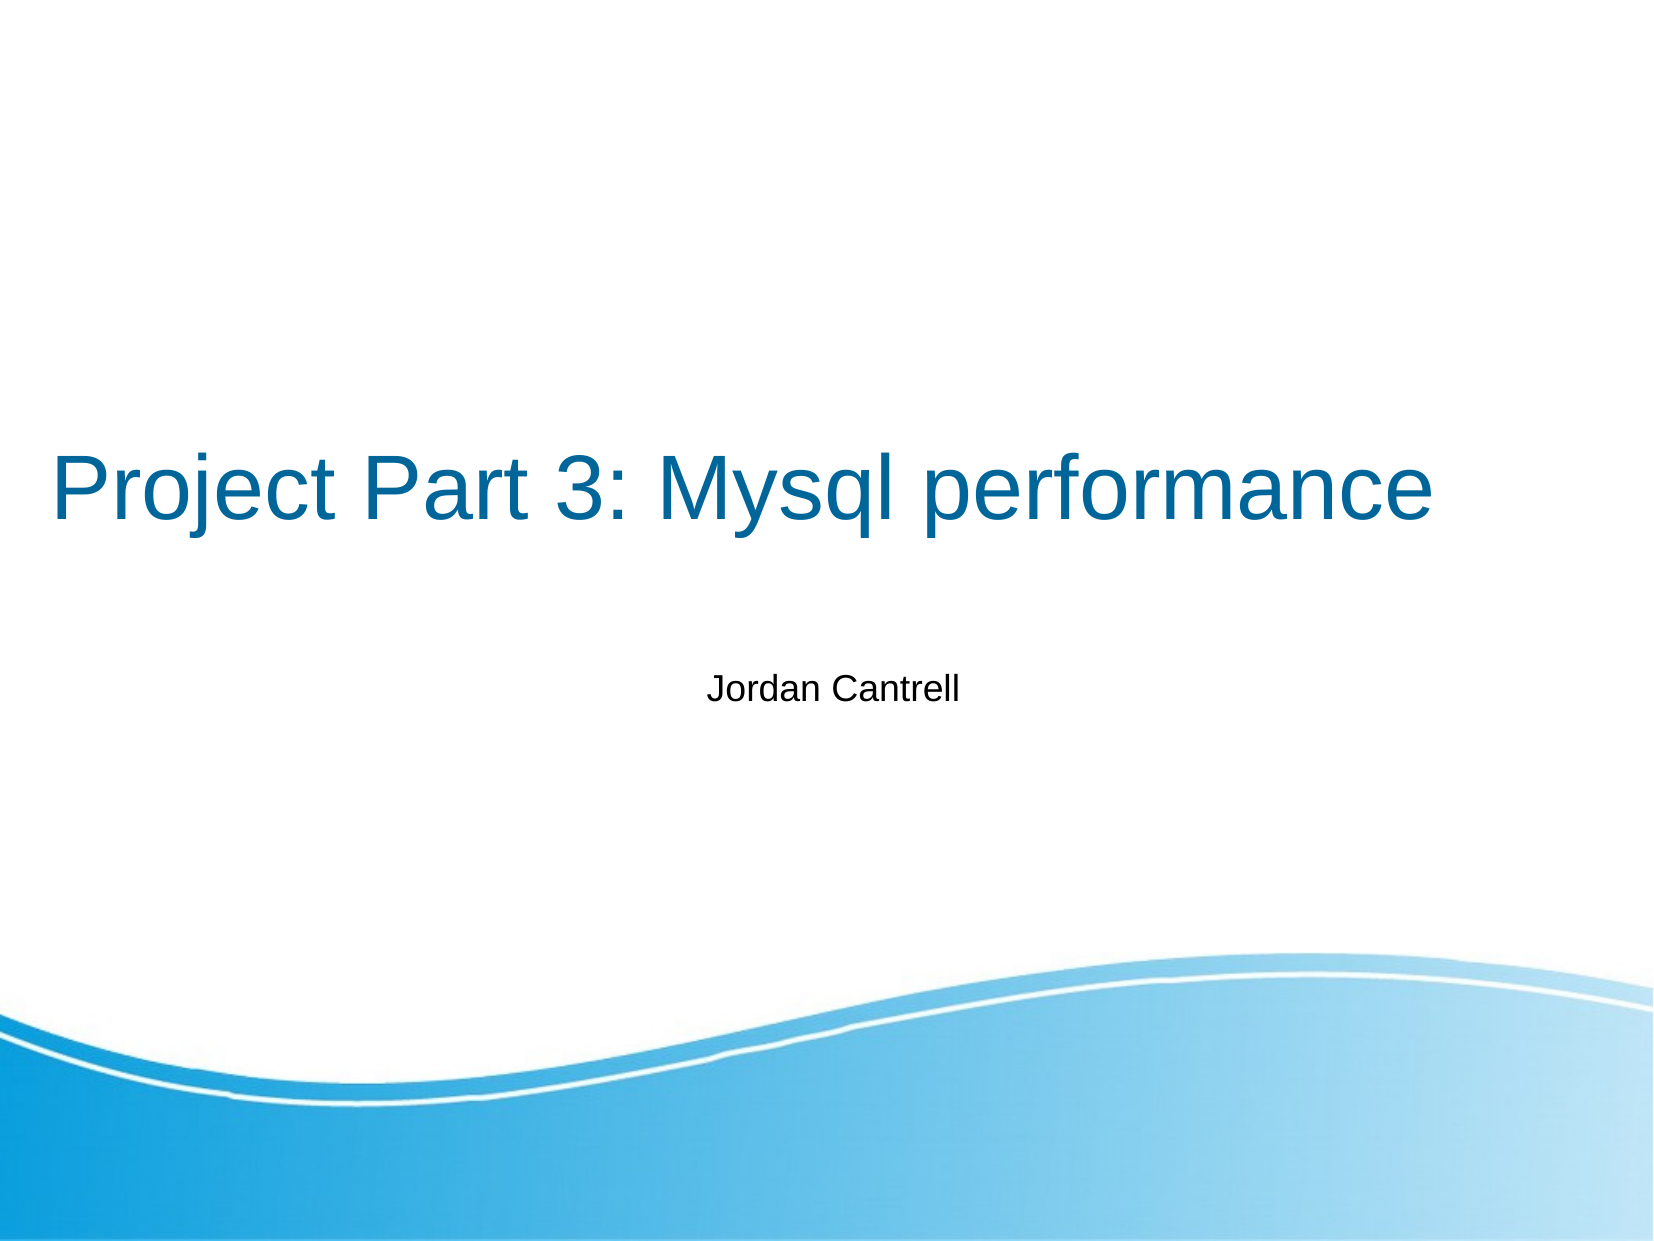

# Project Part 3: Mysql performance
Jordan Cantrell